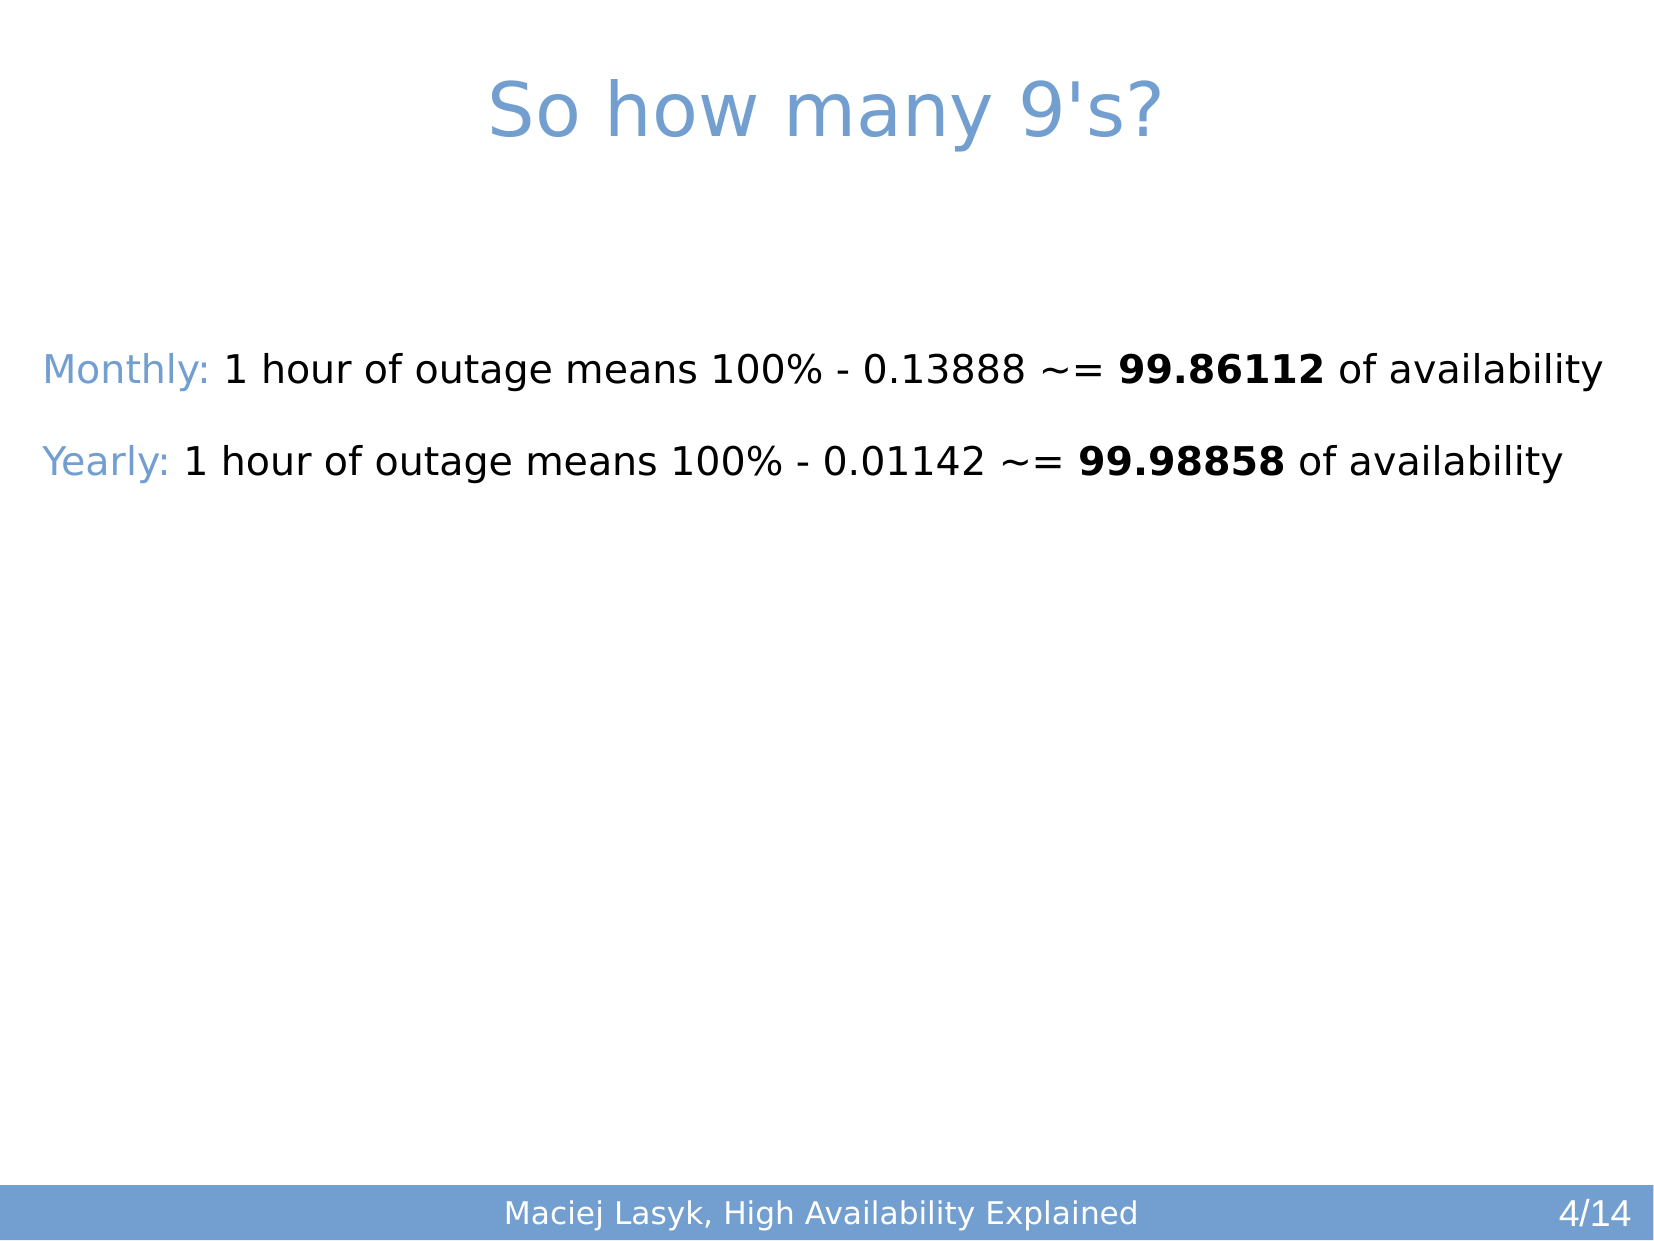

So how many 9's?
Monthly: 1 hour of outage means 100% - 0.13888 ~= 99.86112 of availability
Yearly: 1 hour of outage means 100% - 0.01142 ~= 99.98858 of availability
 4/14
Maciej Lasyk, High Availability Explained